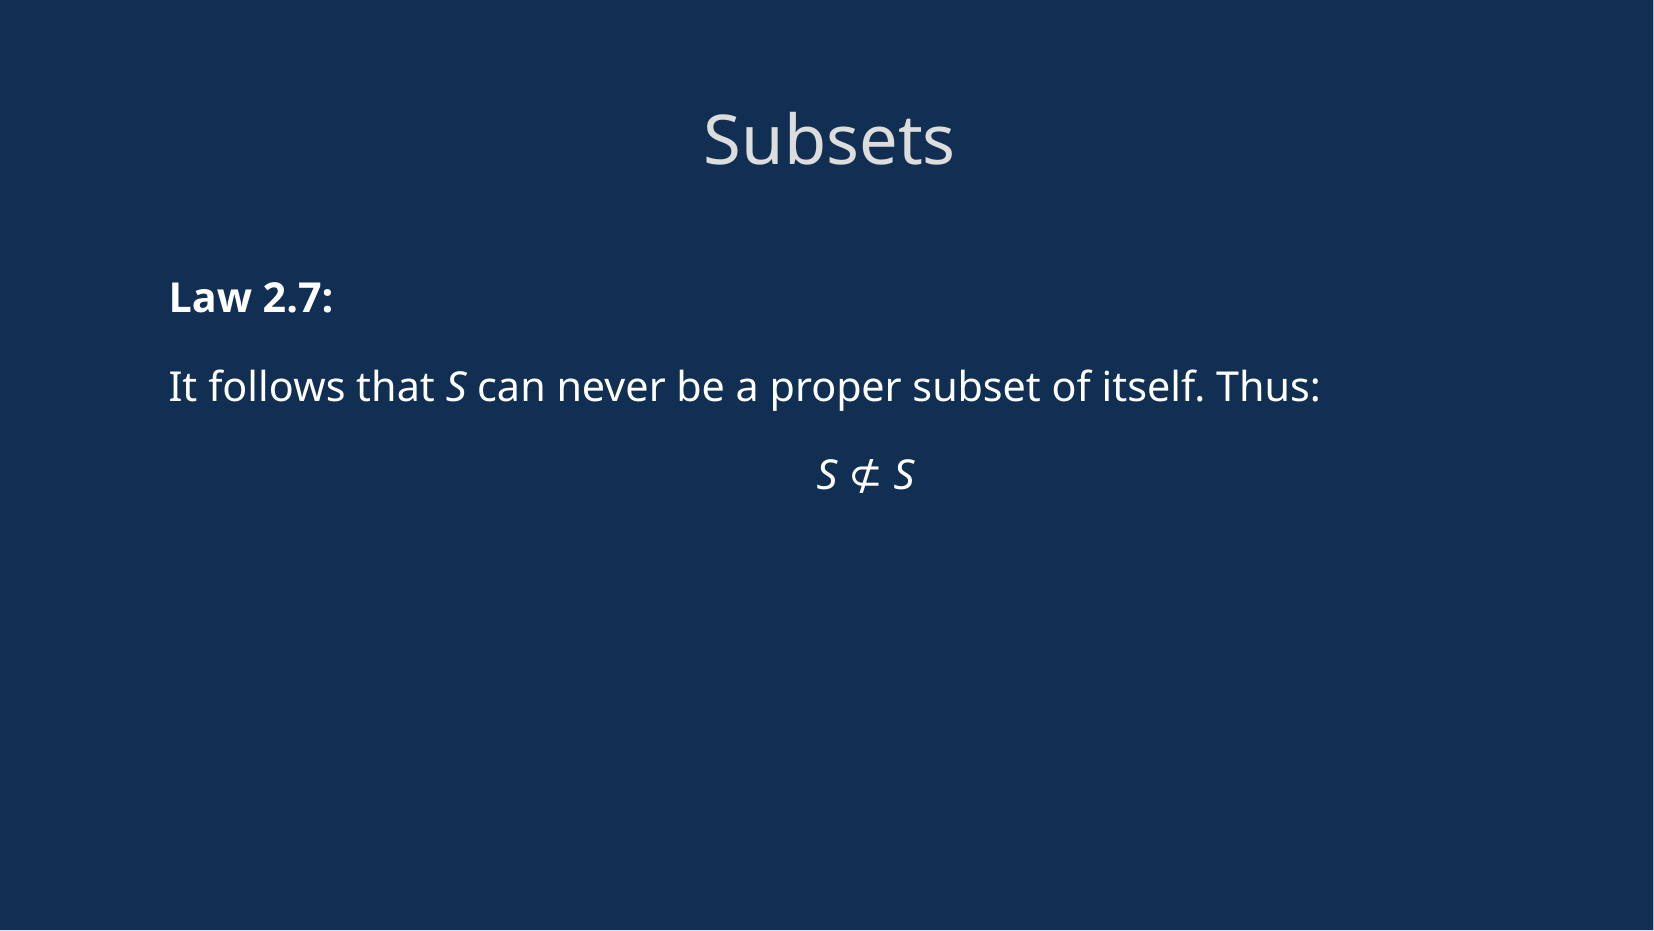

# Subsets
Law 2.7:
It follows that S can never be a proper subset of itself. Thus:
S ⊄ S